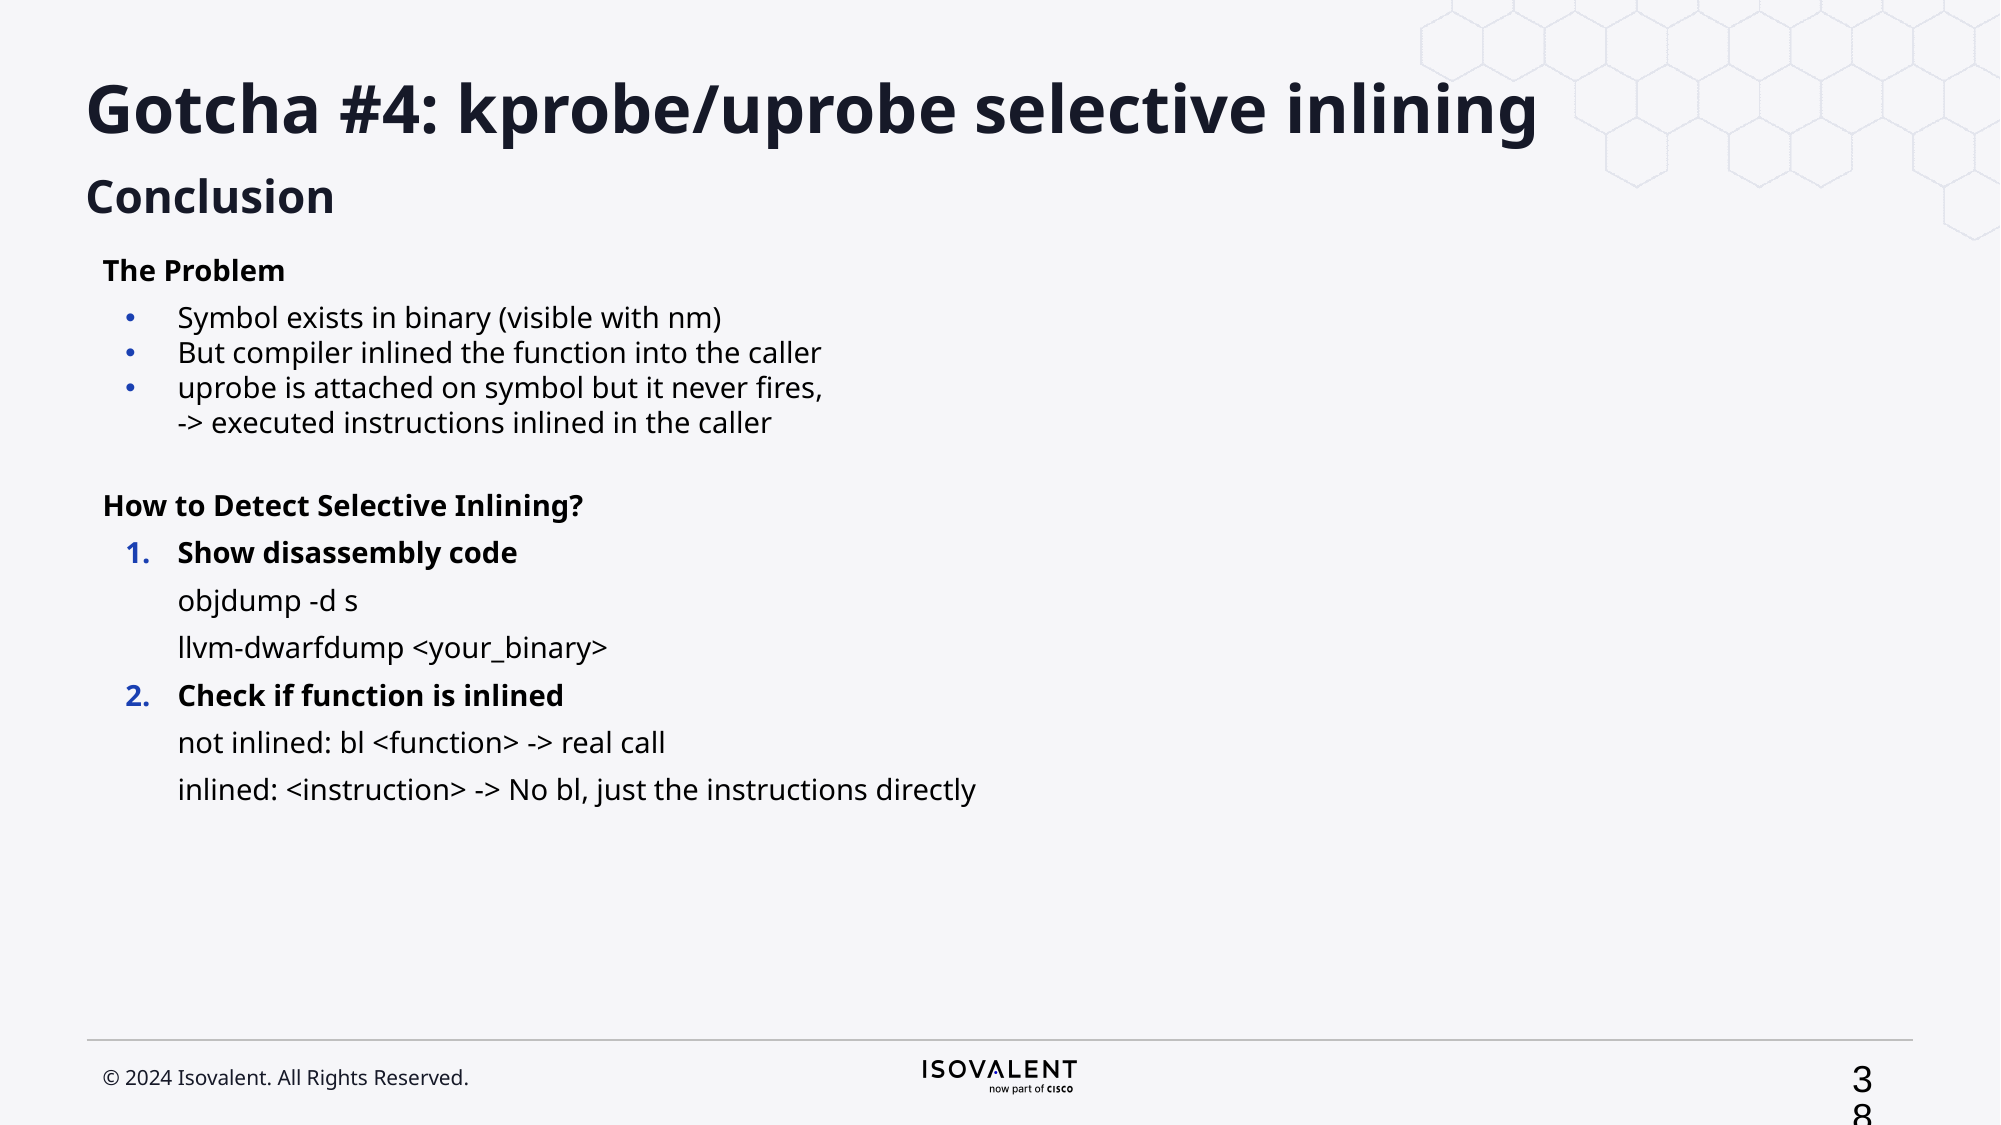

# Gotcha #4: kprobe/uprobe selective inlining
Conclusion
The Problem
Symbol exists in binary (visible with nm)
But compiler inlined the function into the caller
uprobe is attached on symbol but it never fires,
-> executed instructions inlined in the caller
How to Detect Selective Inlining?
Show disassembly code
objdump -d s
llvm-dwarfdump <your_binary>
Check if function is inlined
not inlined: bl <function> -> real call
inlined: <instruction> -> No bl, just the instructions directly